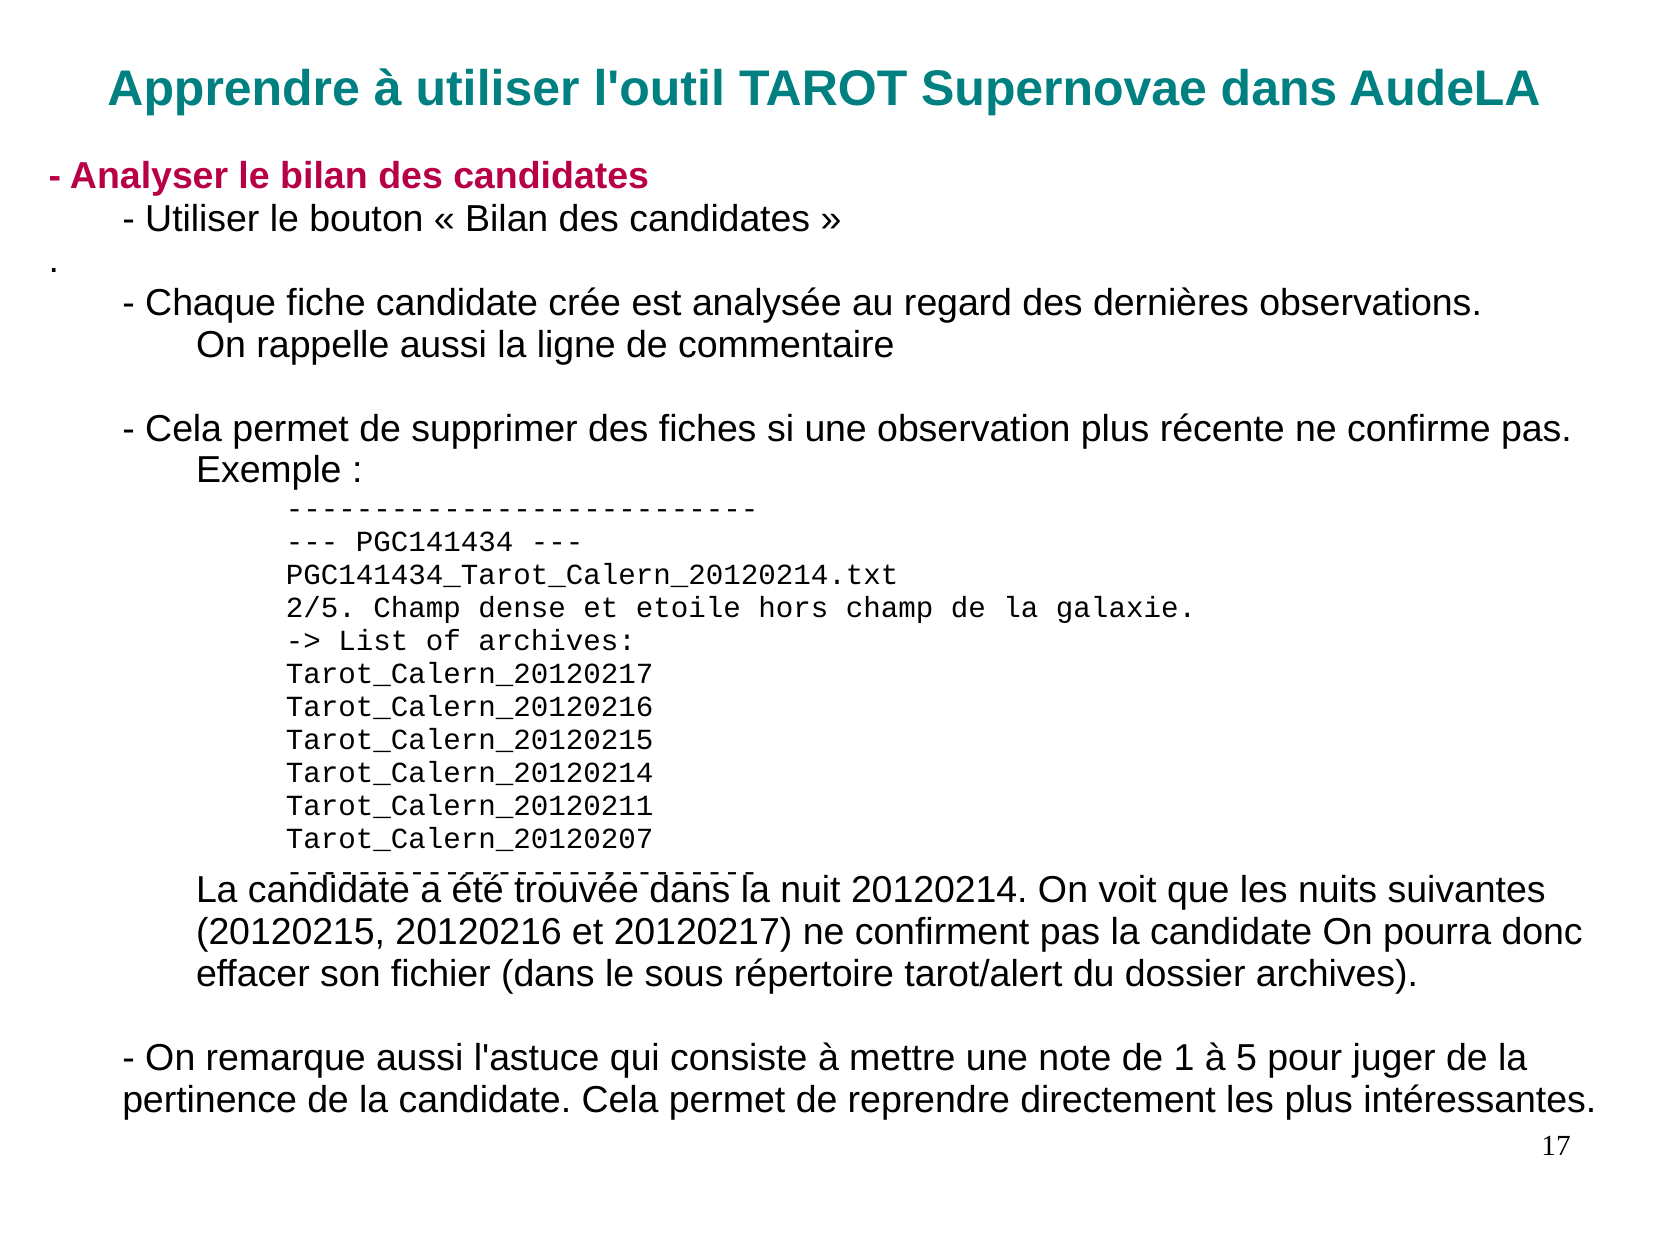

Apprendre à utiliser l'outil TAROT Supernovae dans AudeLA
- Analyser le bilan des candidates
	- Utiliser le bouton « Bilan des candidates »
.
	- Chaque fiche candidate crée est analysée au regard des dernières observations.
		On rappelle aussi la ligne de commentaire
	- Cela permet de supprimer des fiches si une observation plus récente ne confirme pas.
		Exemple :
		La candidate a été trouvée dans la nuit 20120214. On voit que les nuits suivantes
		(20120215, 20120216 et 20120217) ne confirment pas la candidate On pourra donc
		effacer son fichier (dans le sous répertoire tarot/alert du dossier archives).
	- On remarque aussi l'astuce qui consiste à mettre une note de 1 à 5 pour juger de la
	pertinence de la candidate. Cela permet de reprendre directement les plus intéressantes.
---------------------------
--- PGC141434 ---
PGC141434_Tarot_Calern_20120214.txt
2/5. Champ dense et etoile hors champ de la galaxie.
-> List of archives:
Tarot_Calern_20120217
Tarot_Calern_20120216
Tarot_Calern_20120215
Tarot_Calern_20120214
Tarot_Calern_20120211
Tarot_Calern_20120207
---------------------------
Découvrir des supernovae avec TAROT
17